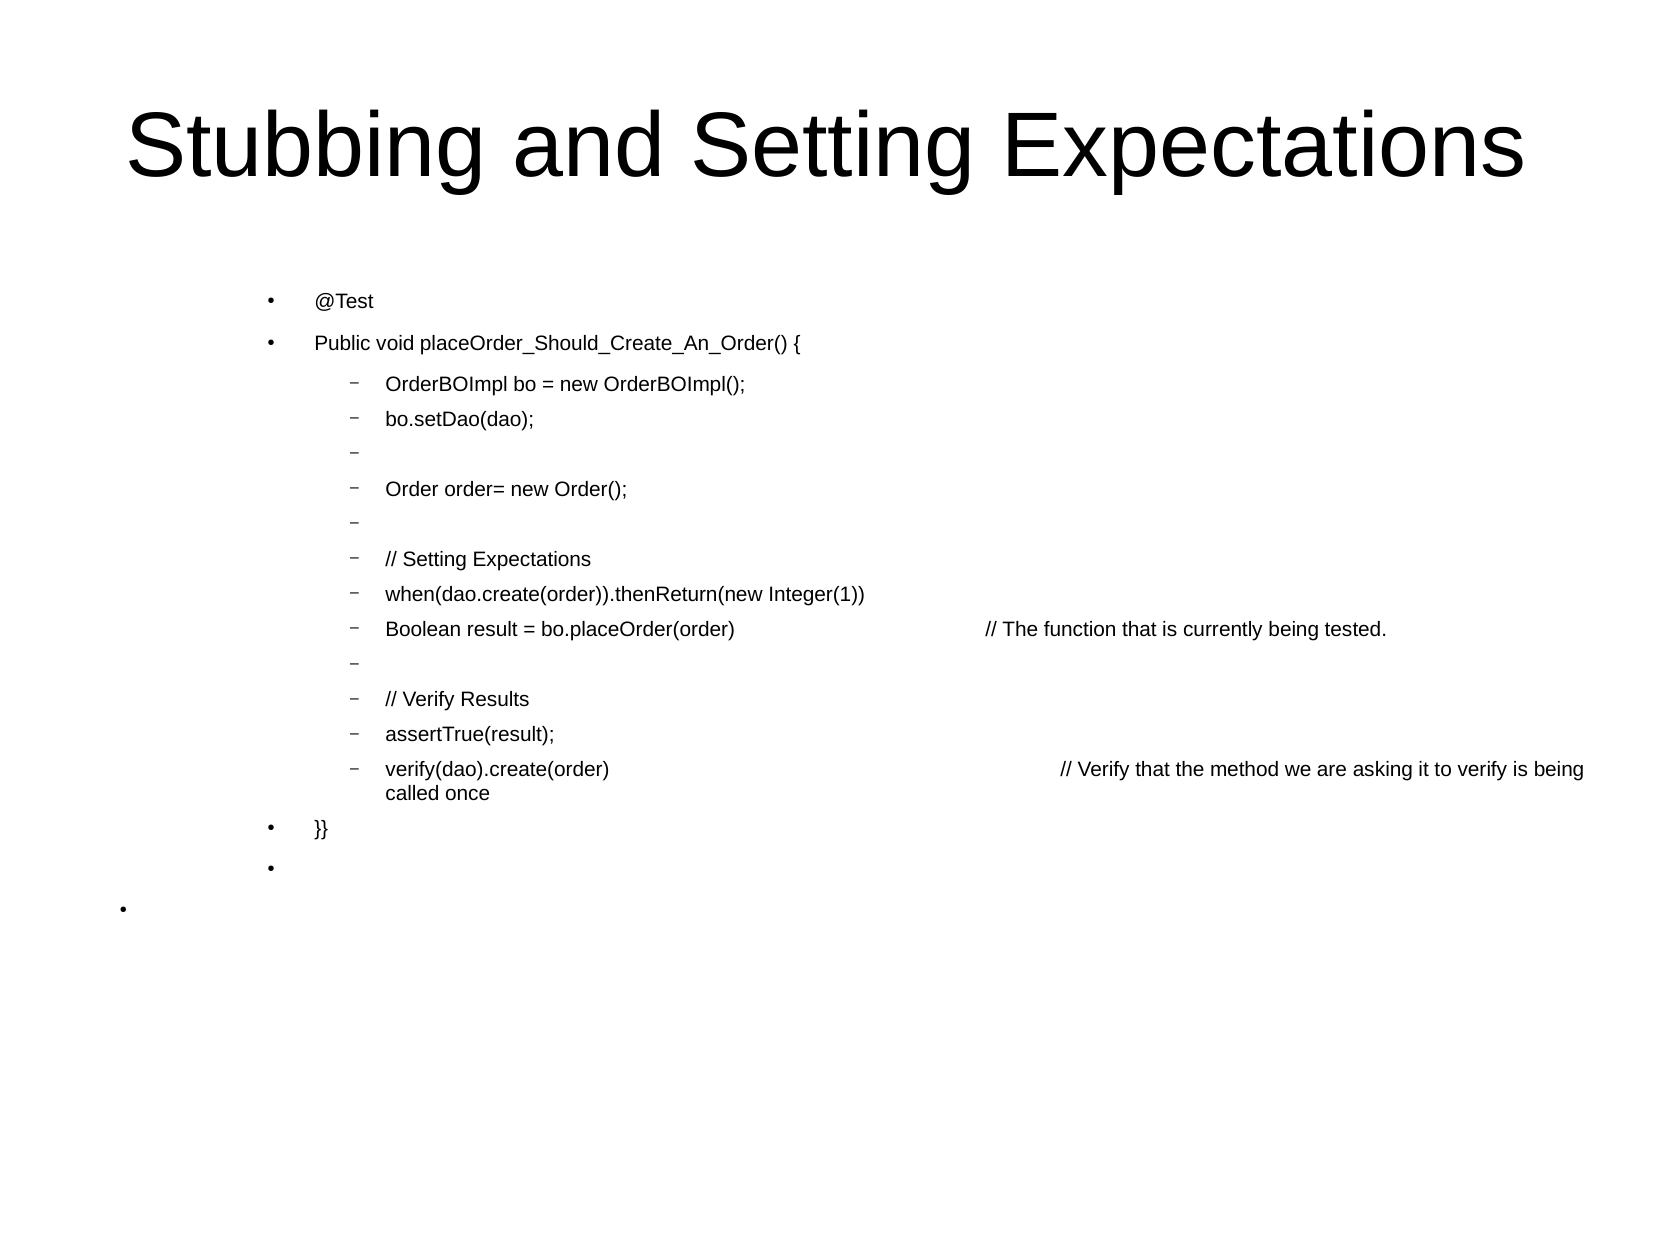

# Stubbing and Setting Expectations
@Test
Public void placeOrder_Should_Create_An_Order() {
OrderBOImpl bo = new OrderBOImpl();
bo.setDao(dao);
Order order= new Order();
// Setting Expectations
when(dao.create(order)).thenReturn(new Integer(1))
Boolean result = bo.placeOrder(order)				// The function that is currently being tested.
// Verify Results
assertTrue(result);
verify(dao).create(order)	 			 			// Verify that the method we are asking it to verify is being called once
}}